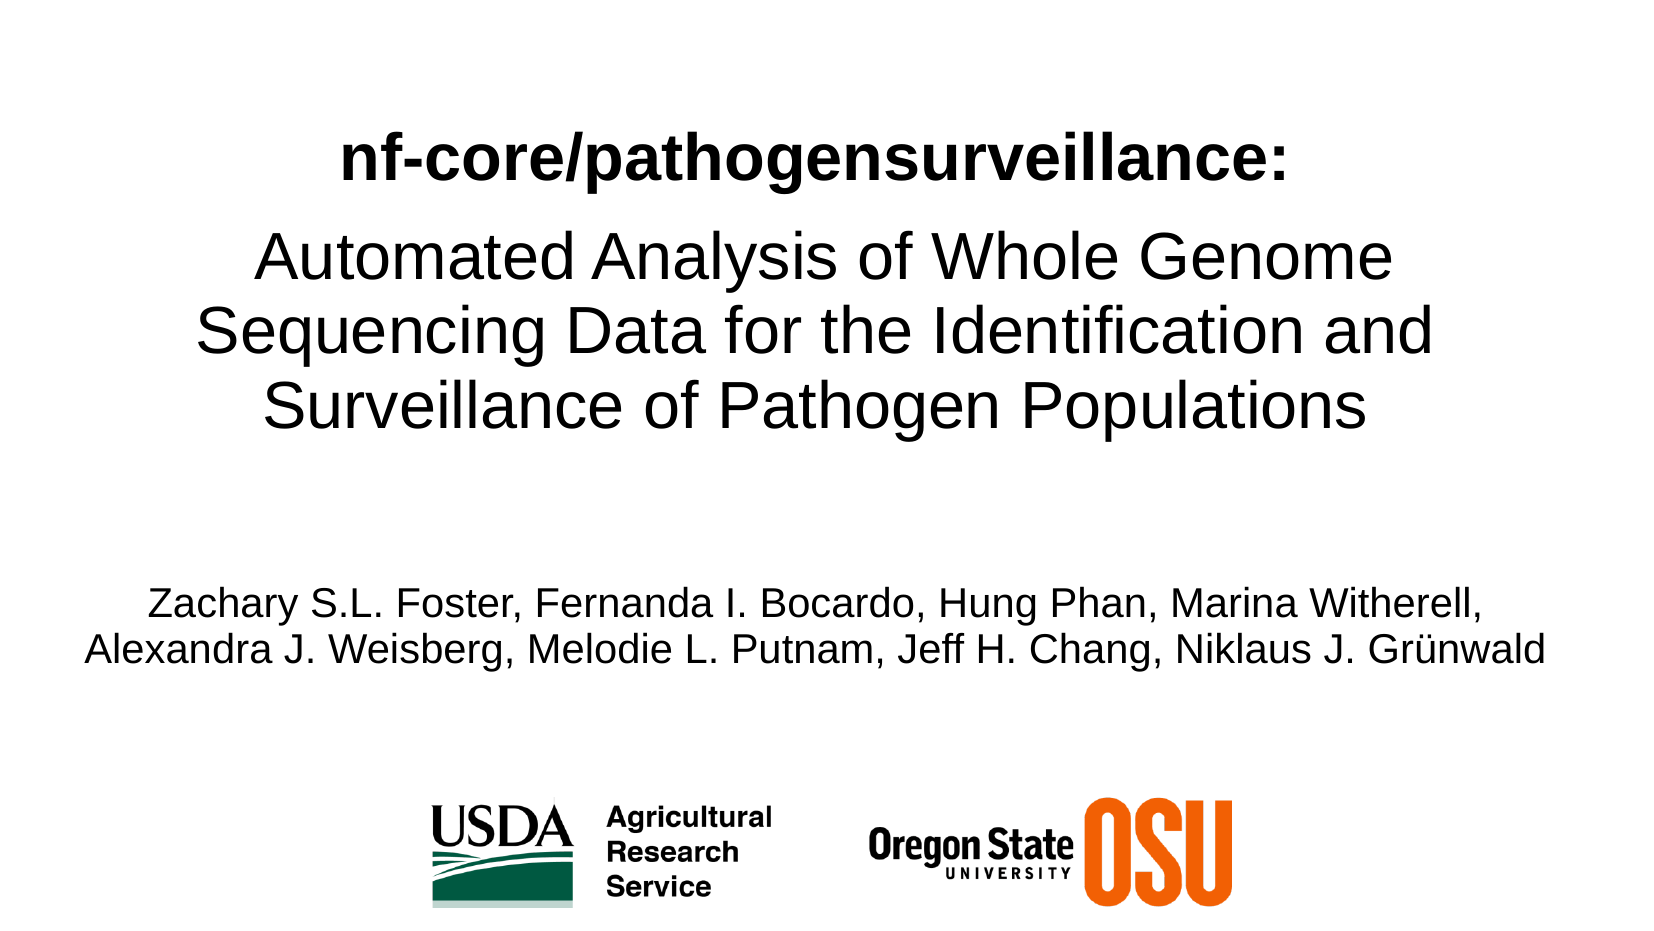

nf-core/pathogensurveillance:
 Automated Analysis of Whole Genome Sequencing Data for the Identification and Surveillance of Pathogen Populations
Zachary S.L. Foster, Fernanda I. Bocardo, Hung Phan, Marina Witherell, Alexandra J. Weisberg, Melodie L. Putnam, Jeff H. Chang, Niklaus J. Grünwald